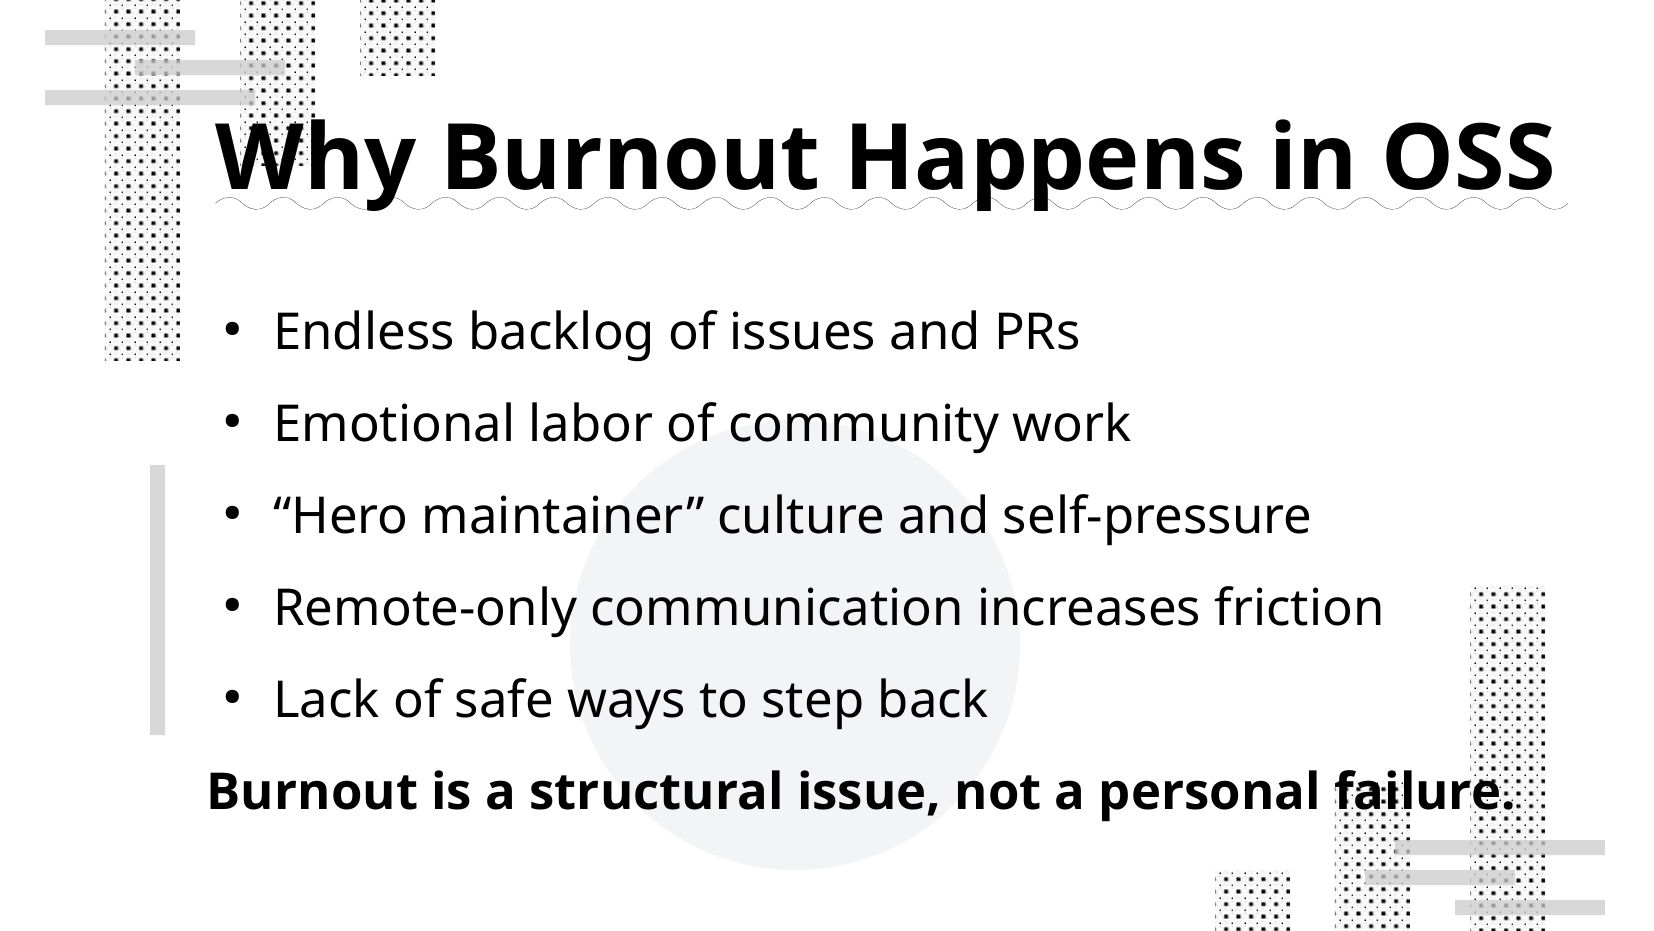

# Why Burnout Happens in OSS
Endless backlog of issues and PRs
Emotional labor of community work
“Hero maintainer” culture and self-pressure
Remote-only communication increases friction
Lack of safe ways to step back
Burnout is a structural issue, not a personal failure.